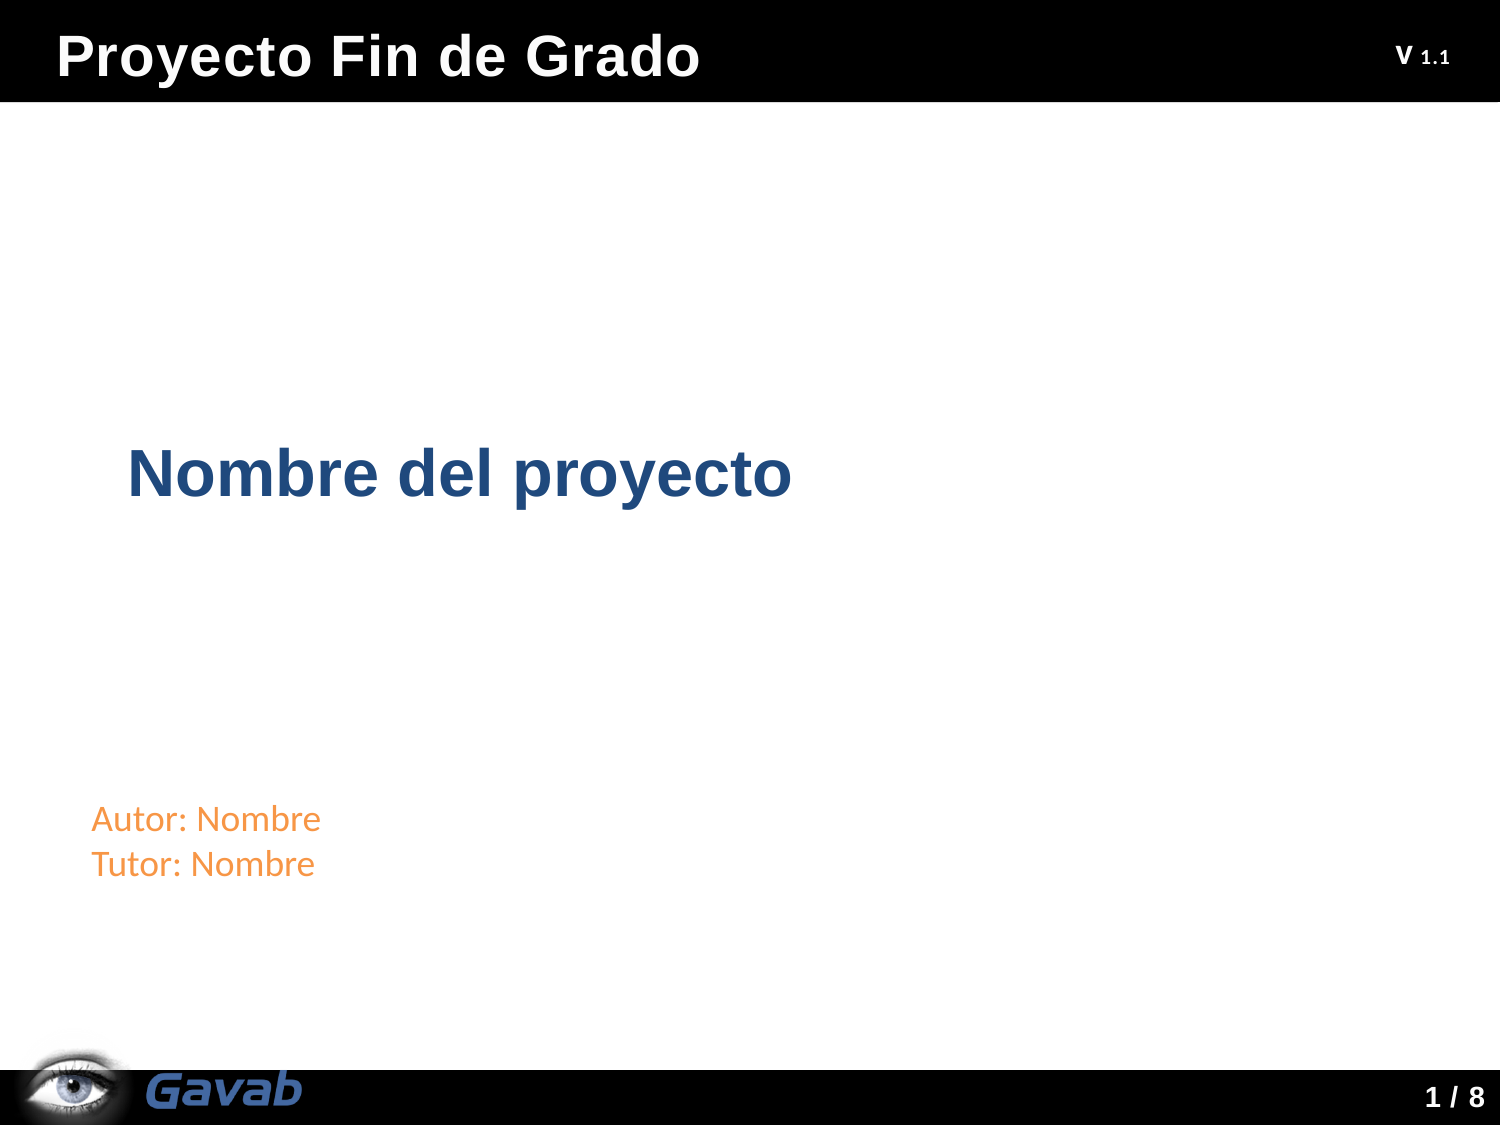

v 1.1
# Nombre del proyecto
Autor: Nombre
Tutor: Nombre